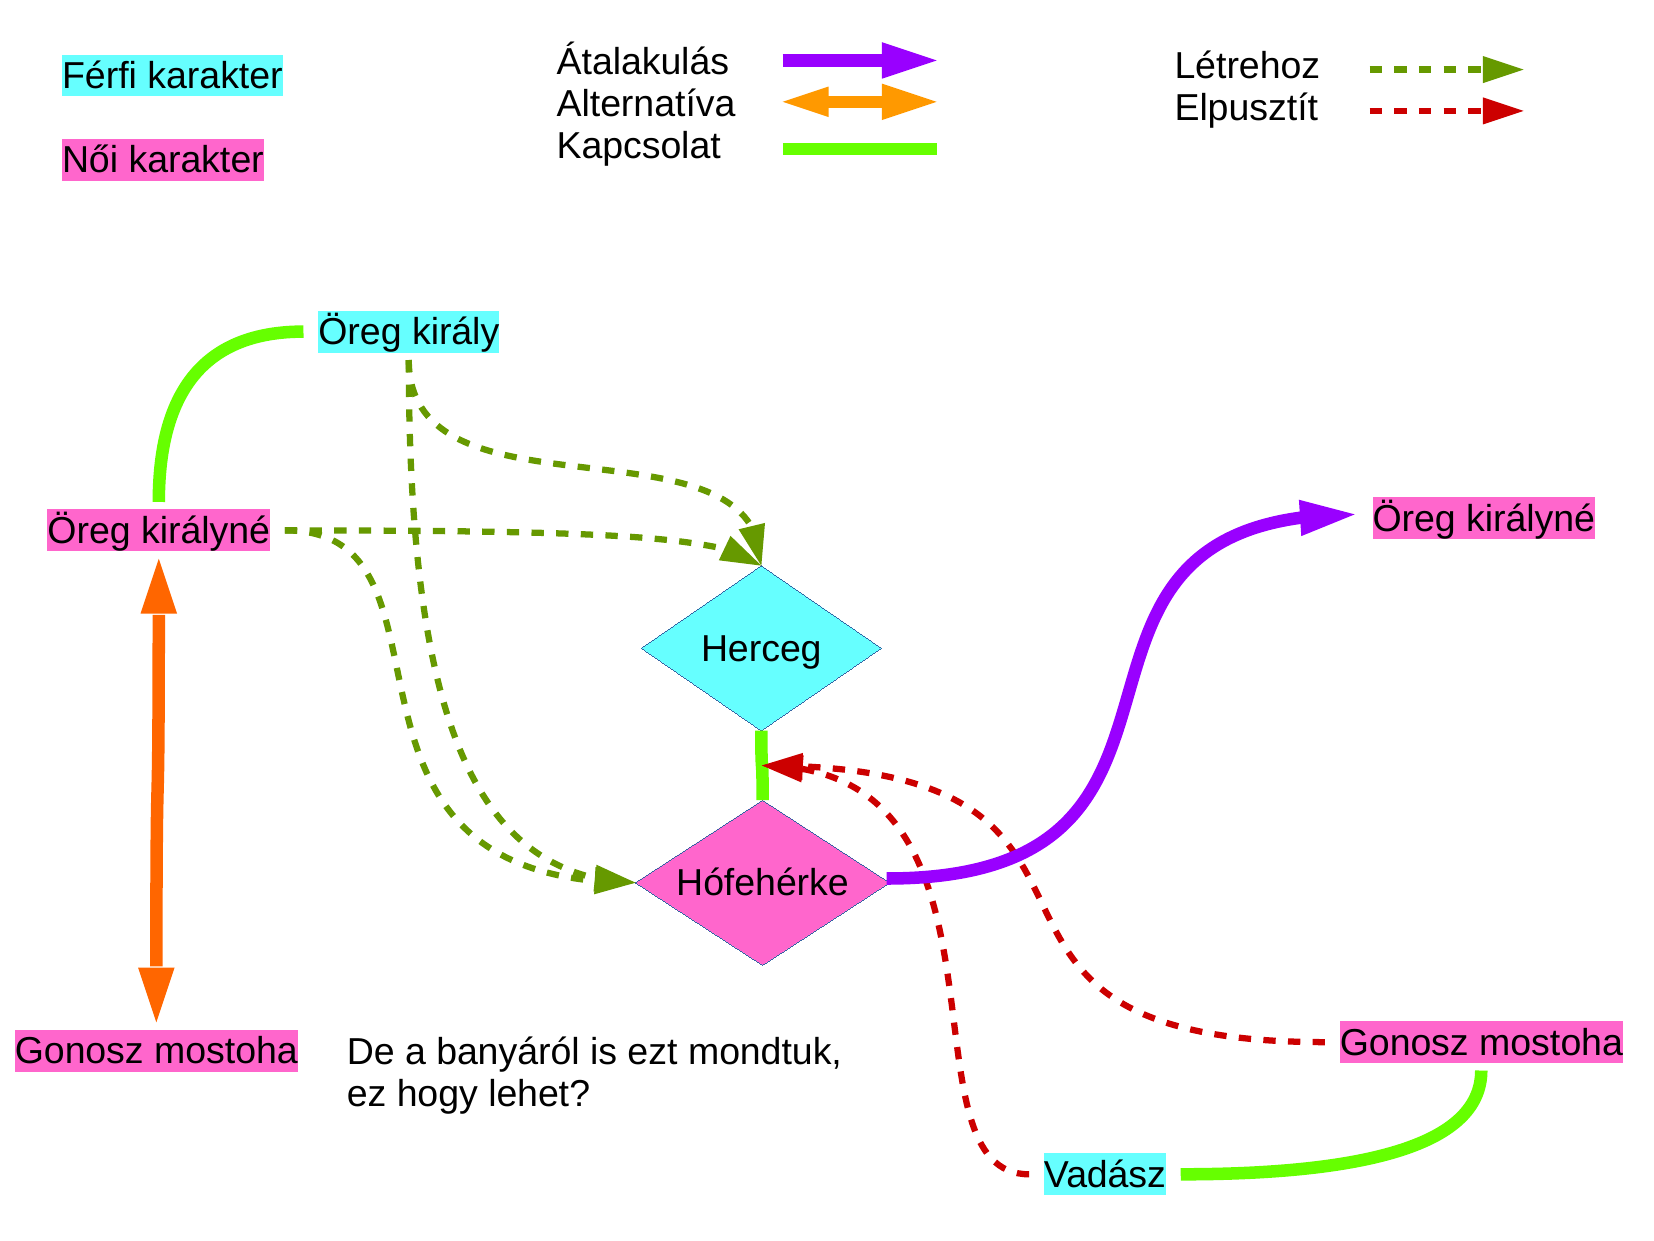

Átalakulás
Alternatíva
Kapcsolat
Létrehoz
Elpusztít
Férfi karakter
Női karakter
Öreg király
Öreg királyné
Öreg királyné
Herceg
Hófehérke
Gonosz mostoha
Gonosz mostoha
De a banyáról is ezt mondtuk, ez hogy lehet?
Vadász